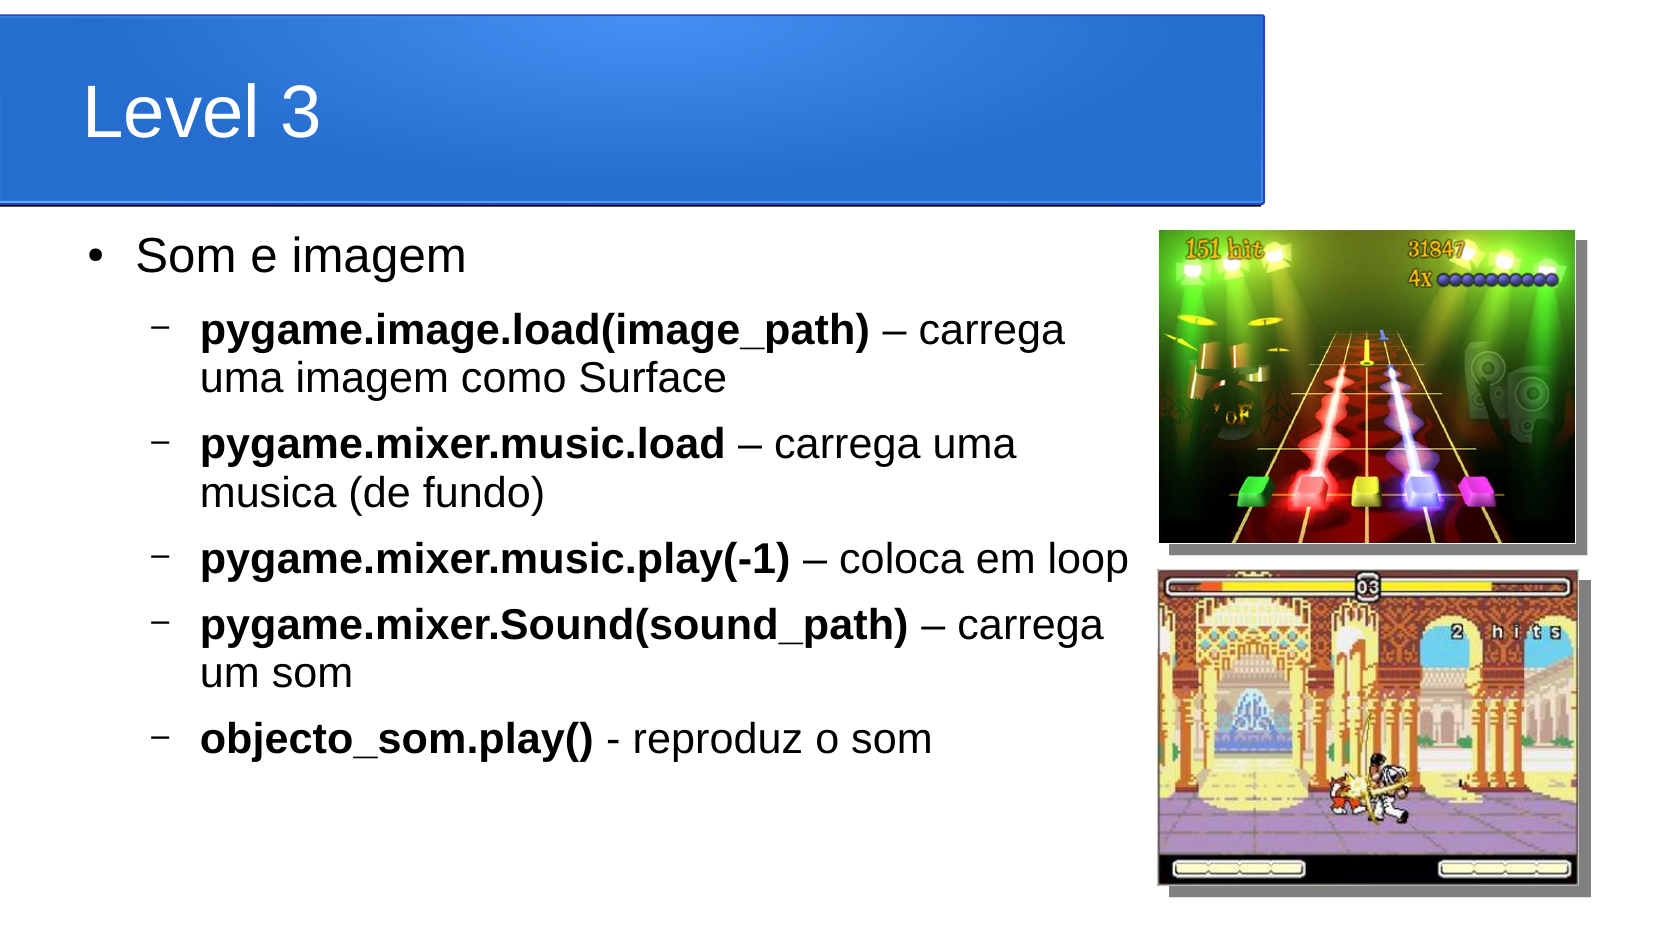

# Level 3
Som e imagem
pygame.image.load(image_path) – carrega uma imagem como Surface
pygame.mixer.music.load – carrega uma musica (de fundo)
pygame.mixer.music.play(-1) – coloca em loop
pygame.mixer.Sound(sound_path) – carrega um som
objecto_som.play() - reproduz o som